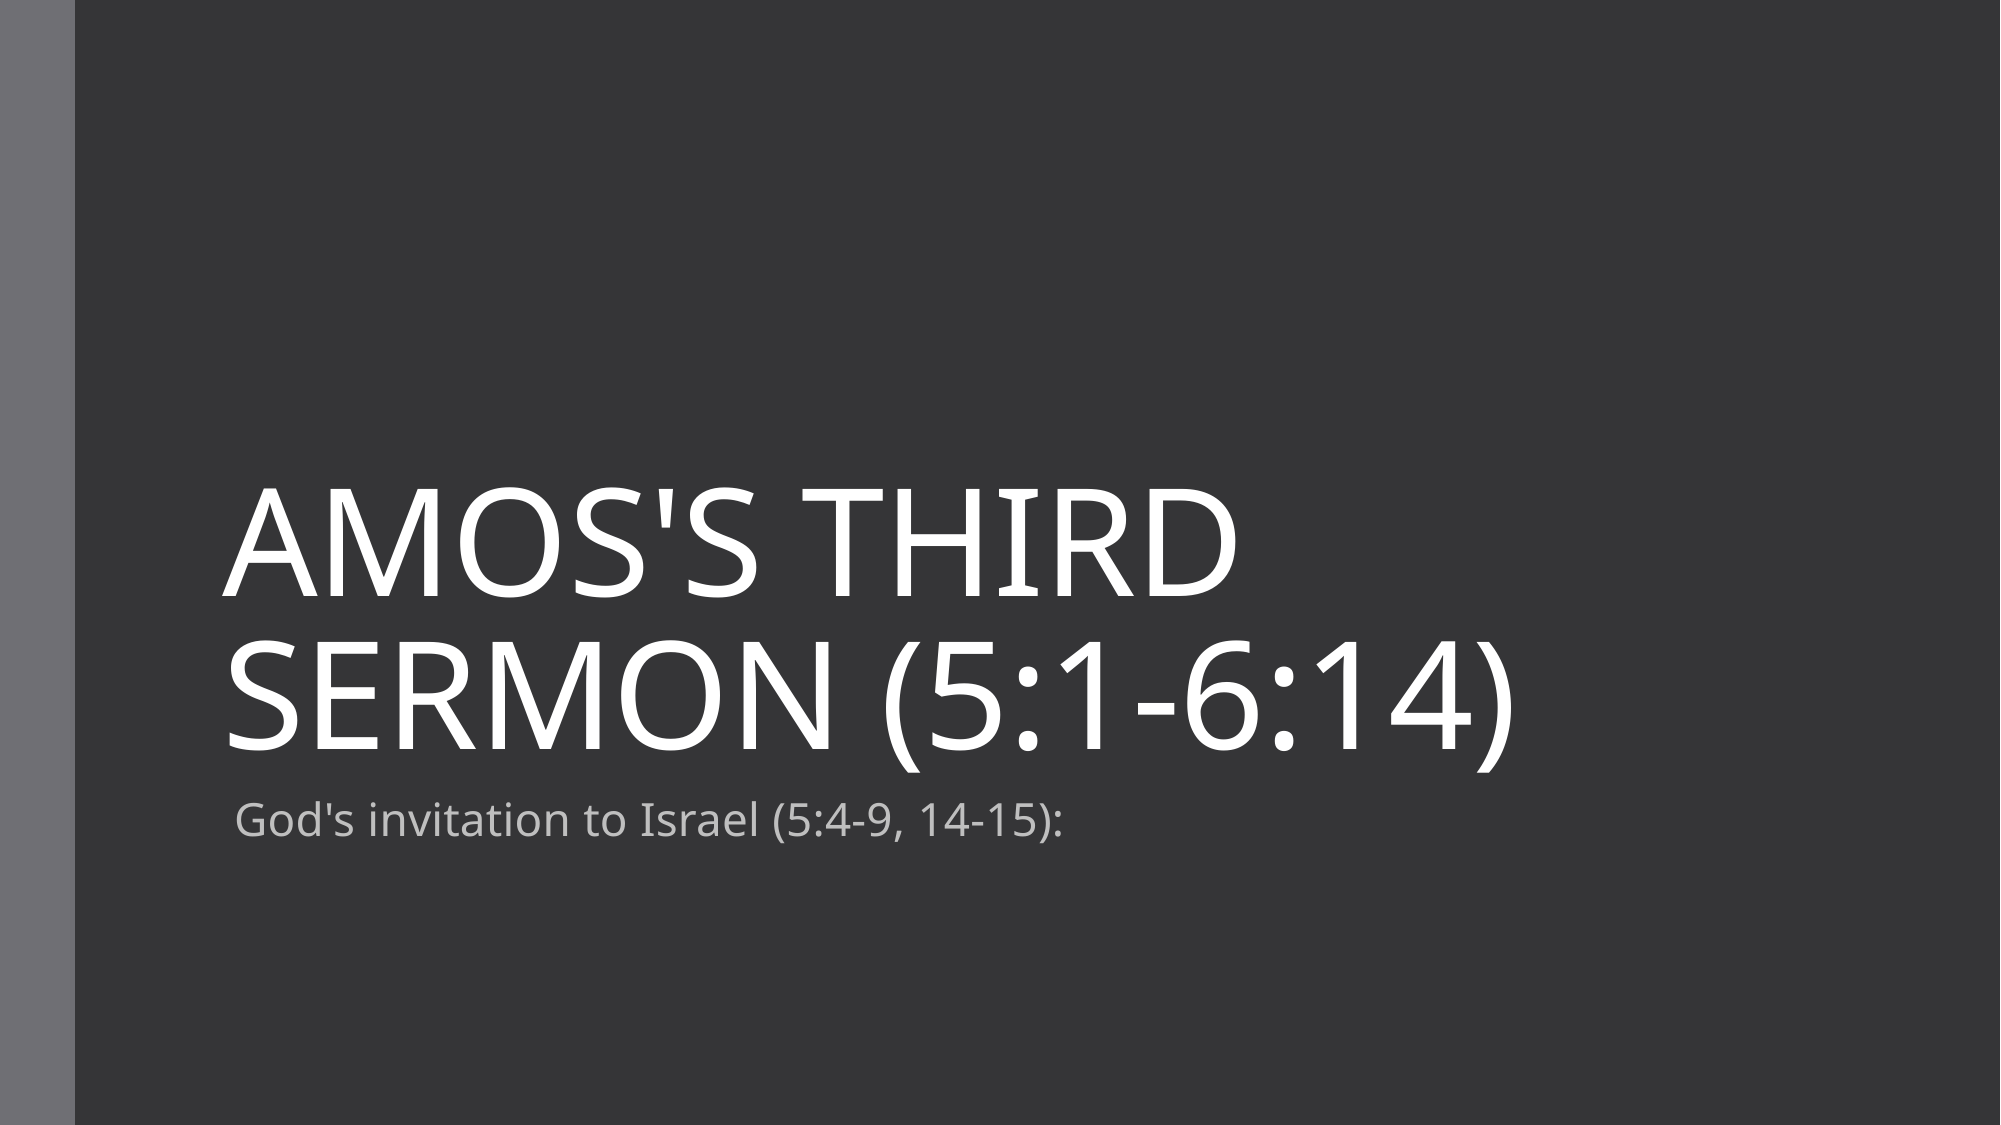

# AMOS'S THIRD SERMON (5:1-6:14)
 God's invitation to Israel (5:4-9, 14-15):